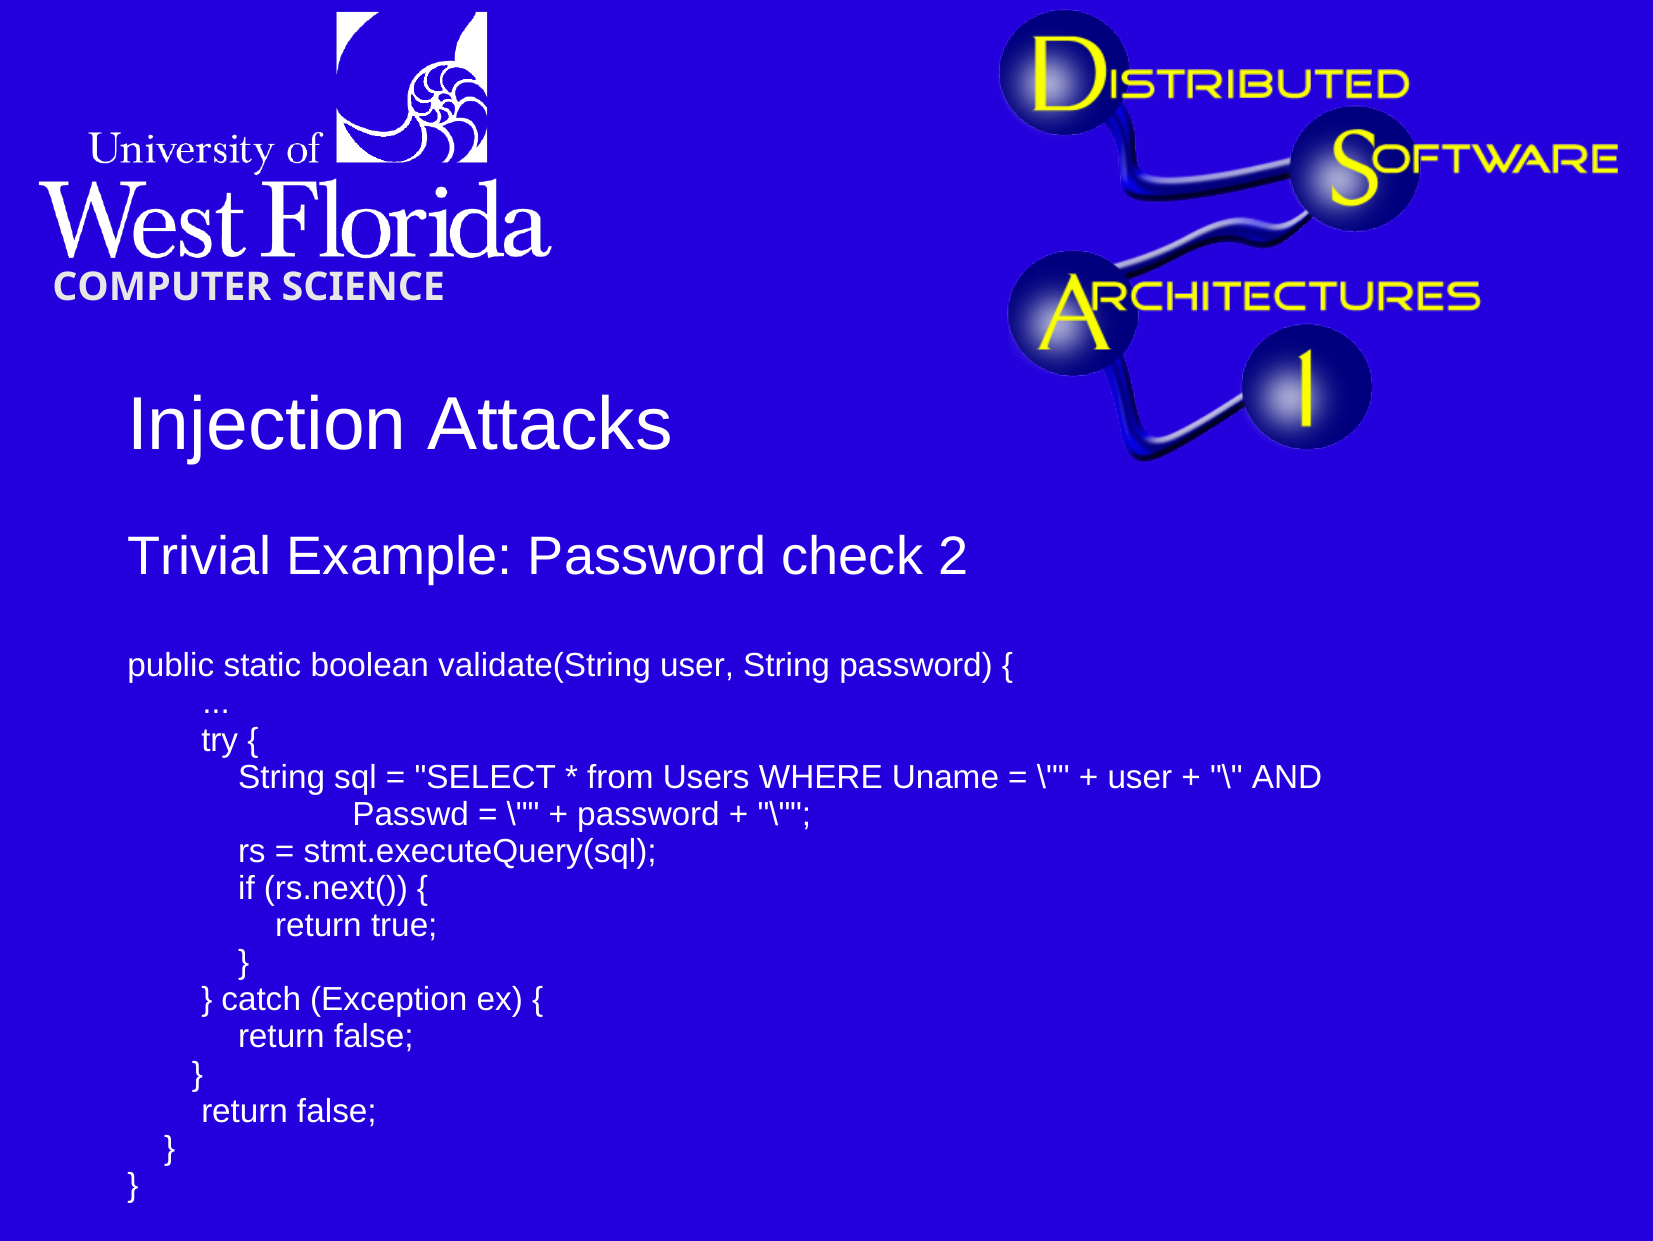

COMPUTER SCIENCE
Injection Attacks
Trivial Example: Password check 2
public static boolean validate(String user, String password) {
	...
 try {
 String sql = "SELECT * from Users WHERE Uname = \"" + user + "\" AND
			Passwd = \"" + password + "\"";
 rs = stmt.executeQuery(sql);
 if (rs.next()) {
 return true;
 }
 } catch (Exception ex) {
 return false;
 }
 return false;
 }
}